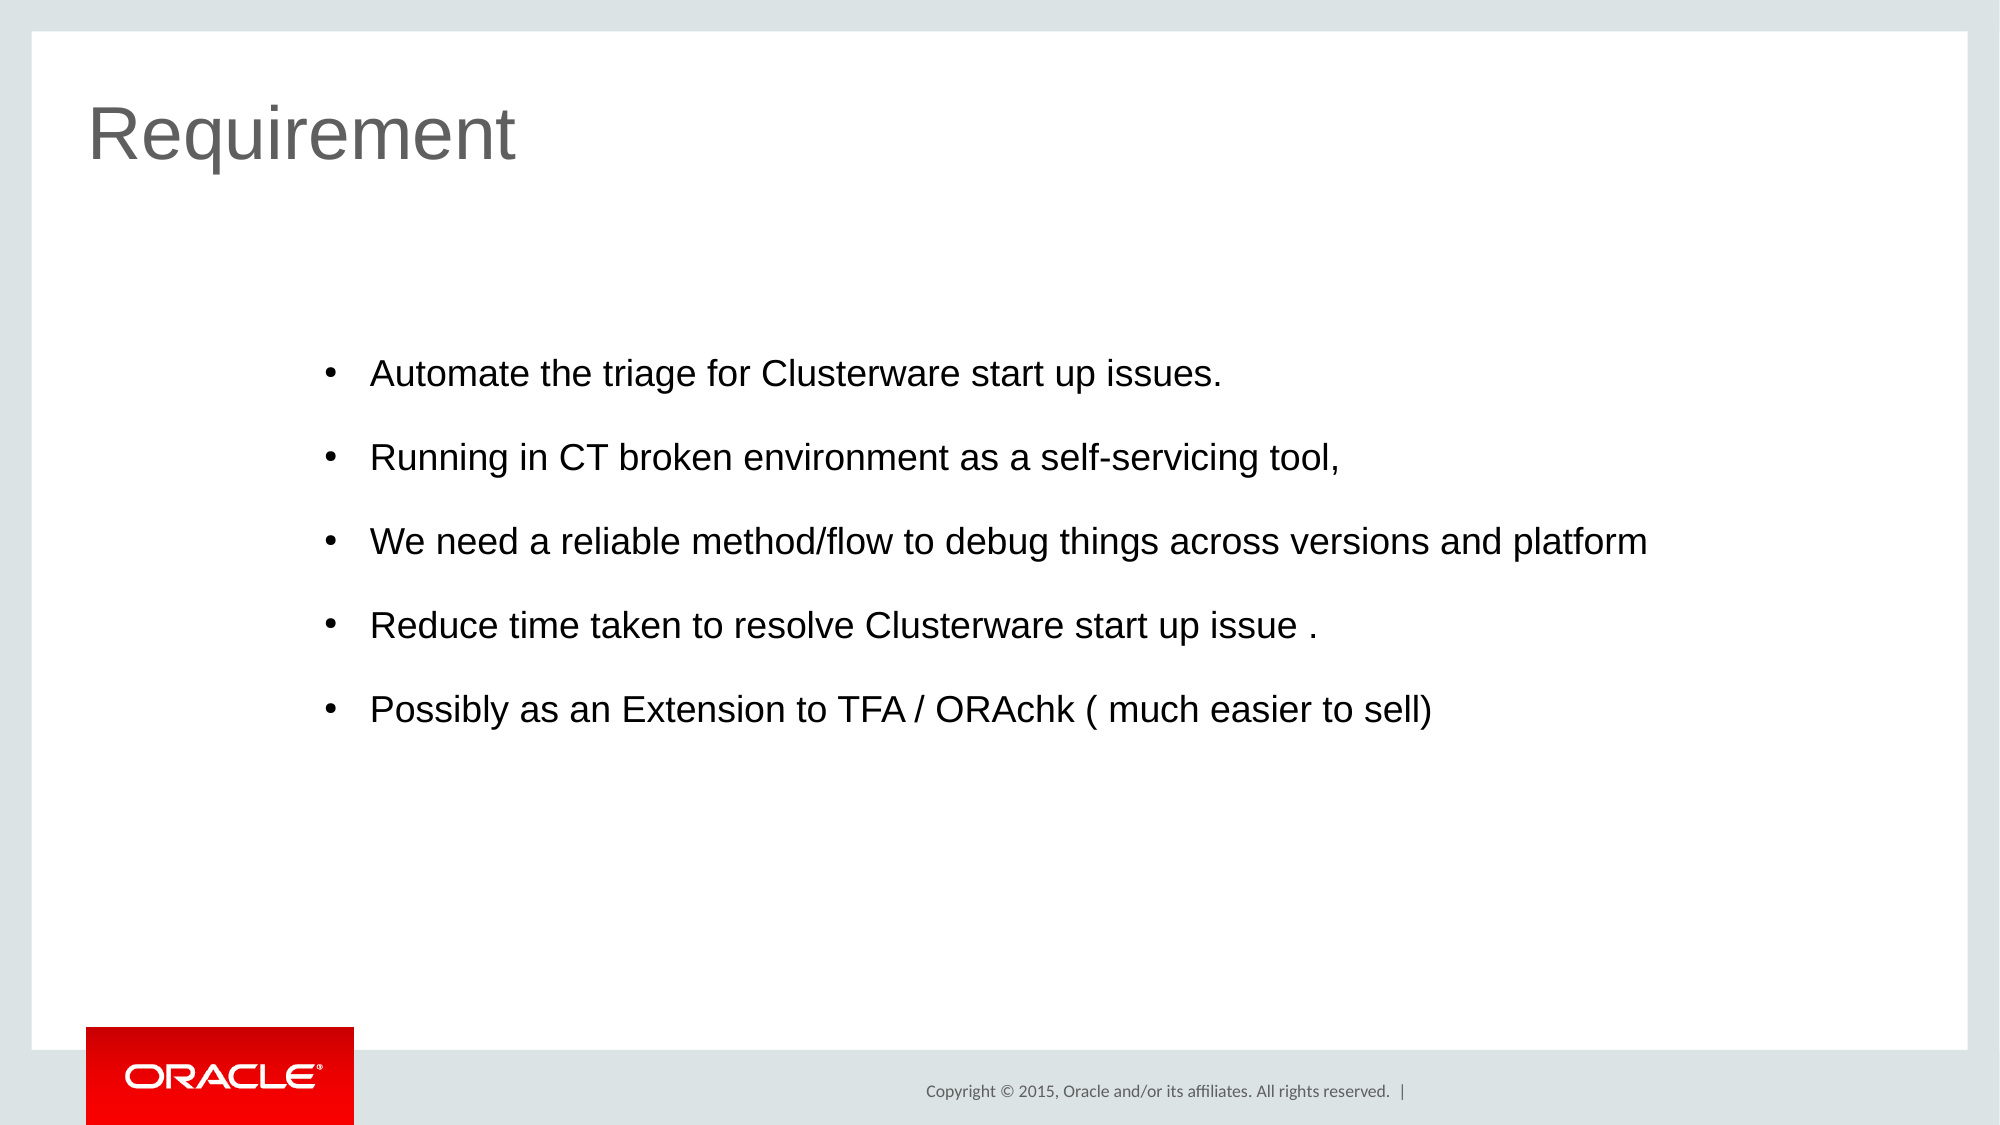

# Requirement
 Automate the triage for Clusterware start up issues.
 Running in CT broken environment as a self-servicing tool,
 We need a reliable method/flow to debug things across versions and platform
 Reduce time taken to resolve Clusterware start up issue .
 Possibly as an Extension to TFA / ORAchk ( much easier to sell)